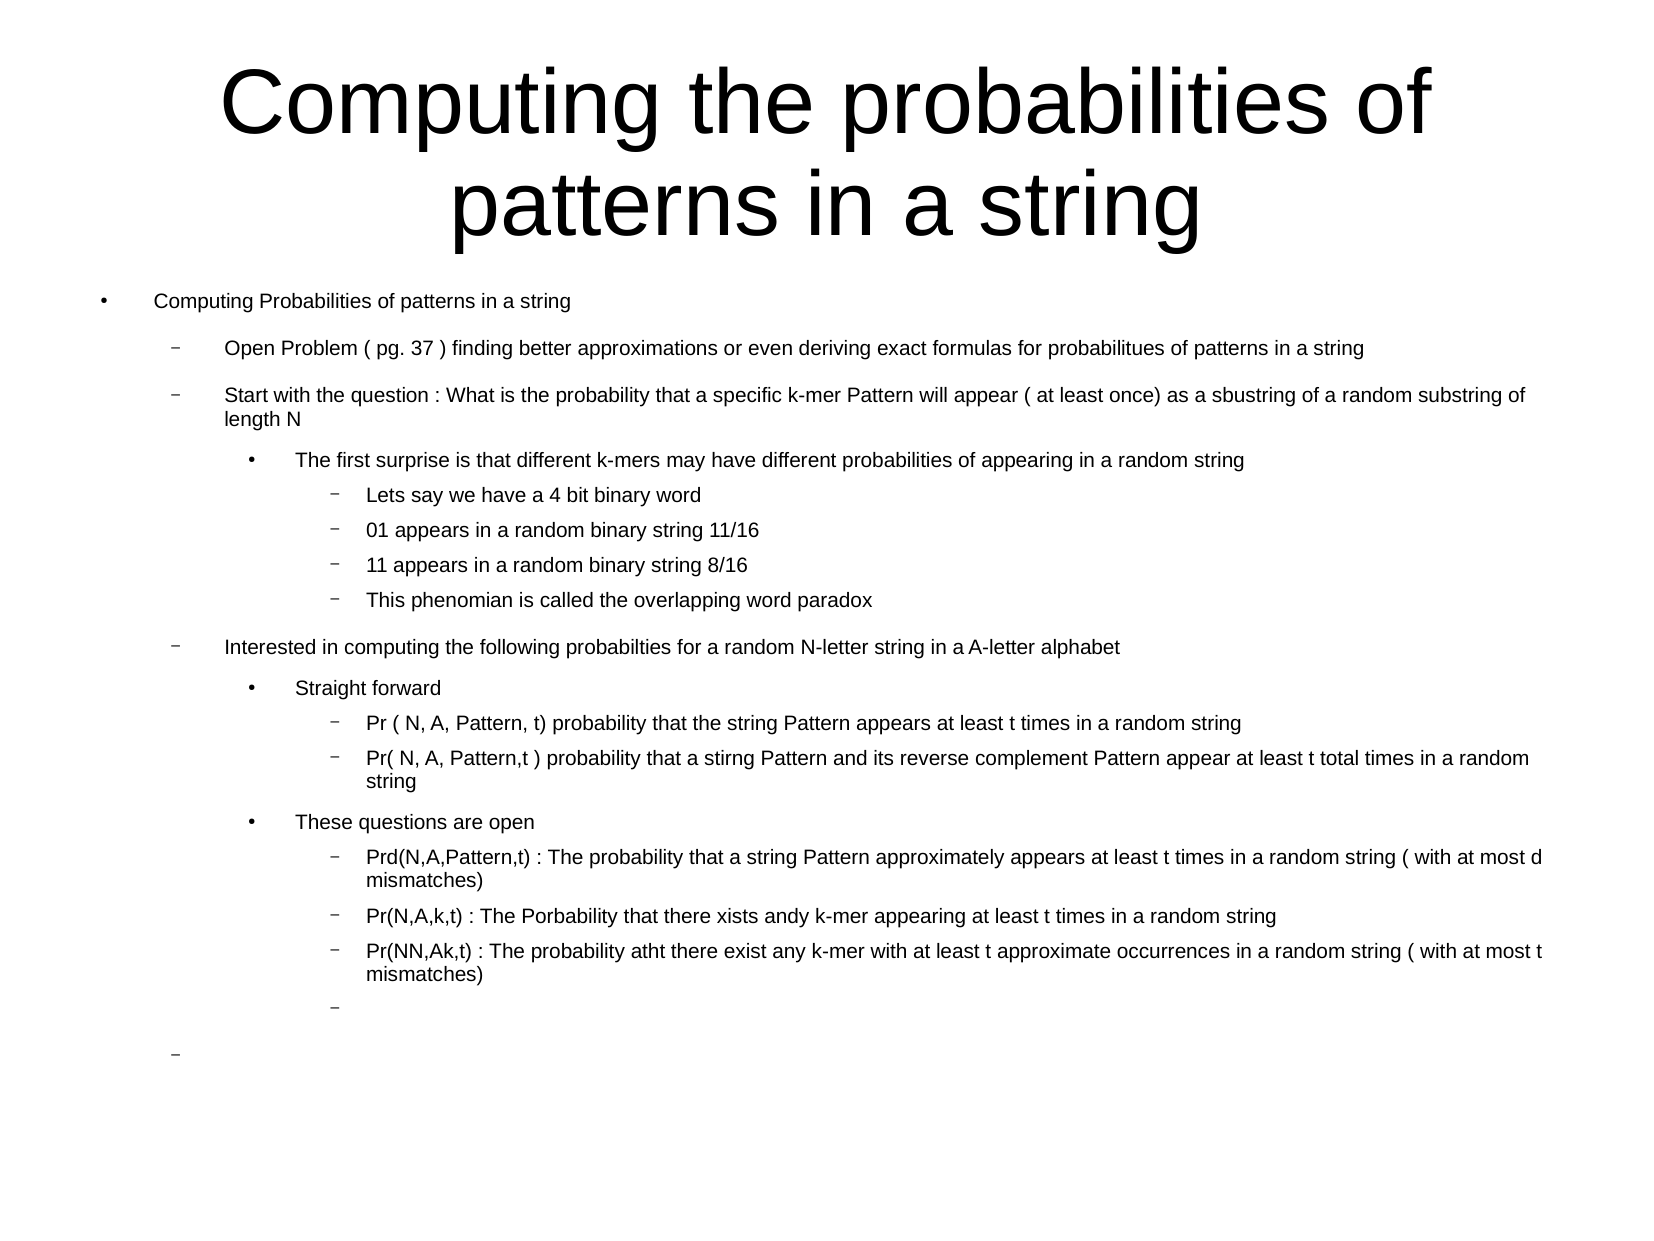

# Computing the probabilities of patterns in a string
Computing Probabilities of patterns in a string
Open Problem ( pg. 37 ) finding better approximations or even deriving exact formulas for probabilitues of patterns in a string
Start with the question : What is the probability that a specific k-mer Pattern will appear ( at least once) as a sbustring of a random substring of length N
The first surprise is that different k-mers may have different probabilities of appearing in a random string
Lets say we have a 4 bit binary word
01 appears in a random binary string 11/16
11 appears in a random binary string 8/16
This phenomian is called the overlapping word paradox
Interested in computing the following probabilties for a random N-letter string in a A-letter alphabet
Straight forward
Pr ( N, A, Pattern, t) probability that the string Pattern appears at least t times in a random string
Pr( N, A, Pattern,t ) probability that a stirng Pattern and its reverse complement Pattern appear at least t total times in a random string
These questions are open
Prd(N,A,Pattern,t) : The probability that a string Pattern approximately appears at least t times in a random string ( with at most d mismatches)
Pr(N,A,k,t) : The Porbability that there xists andy k-mer appearing at least t times in a random string
Pr(NN,Ak,t) : The probability atht there exist any k-mer with at least t approximate occurrences in a random string ( with at most t mismatches)